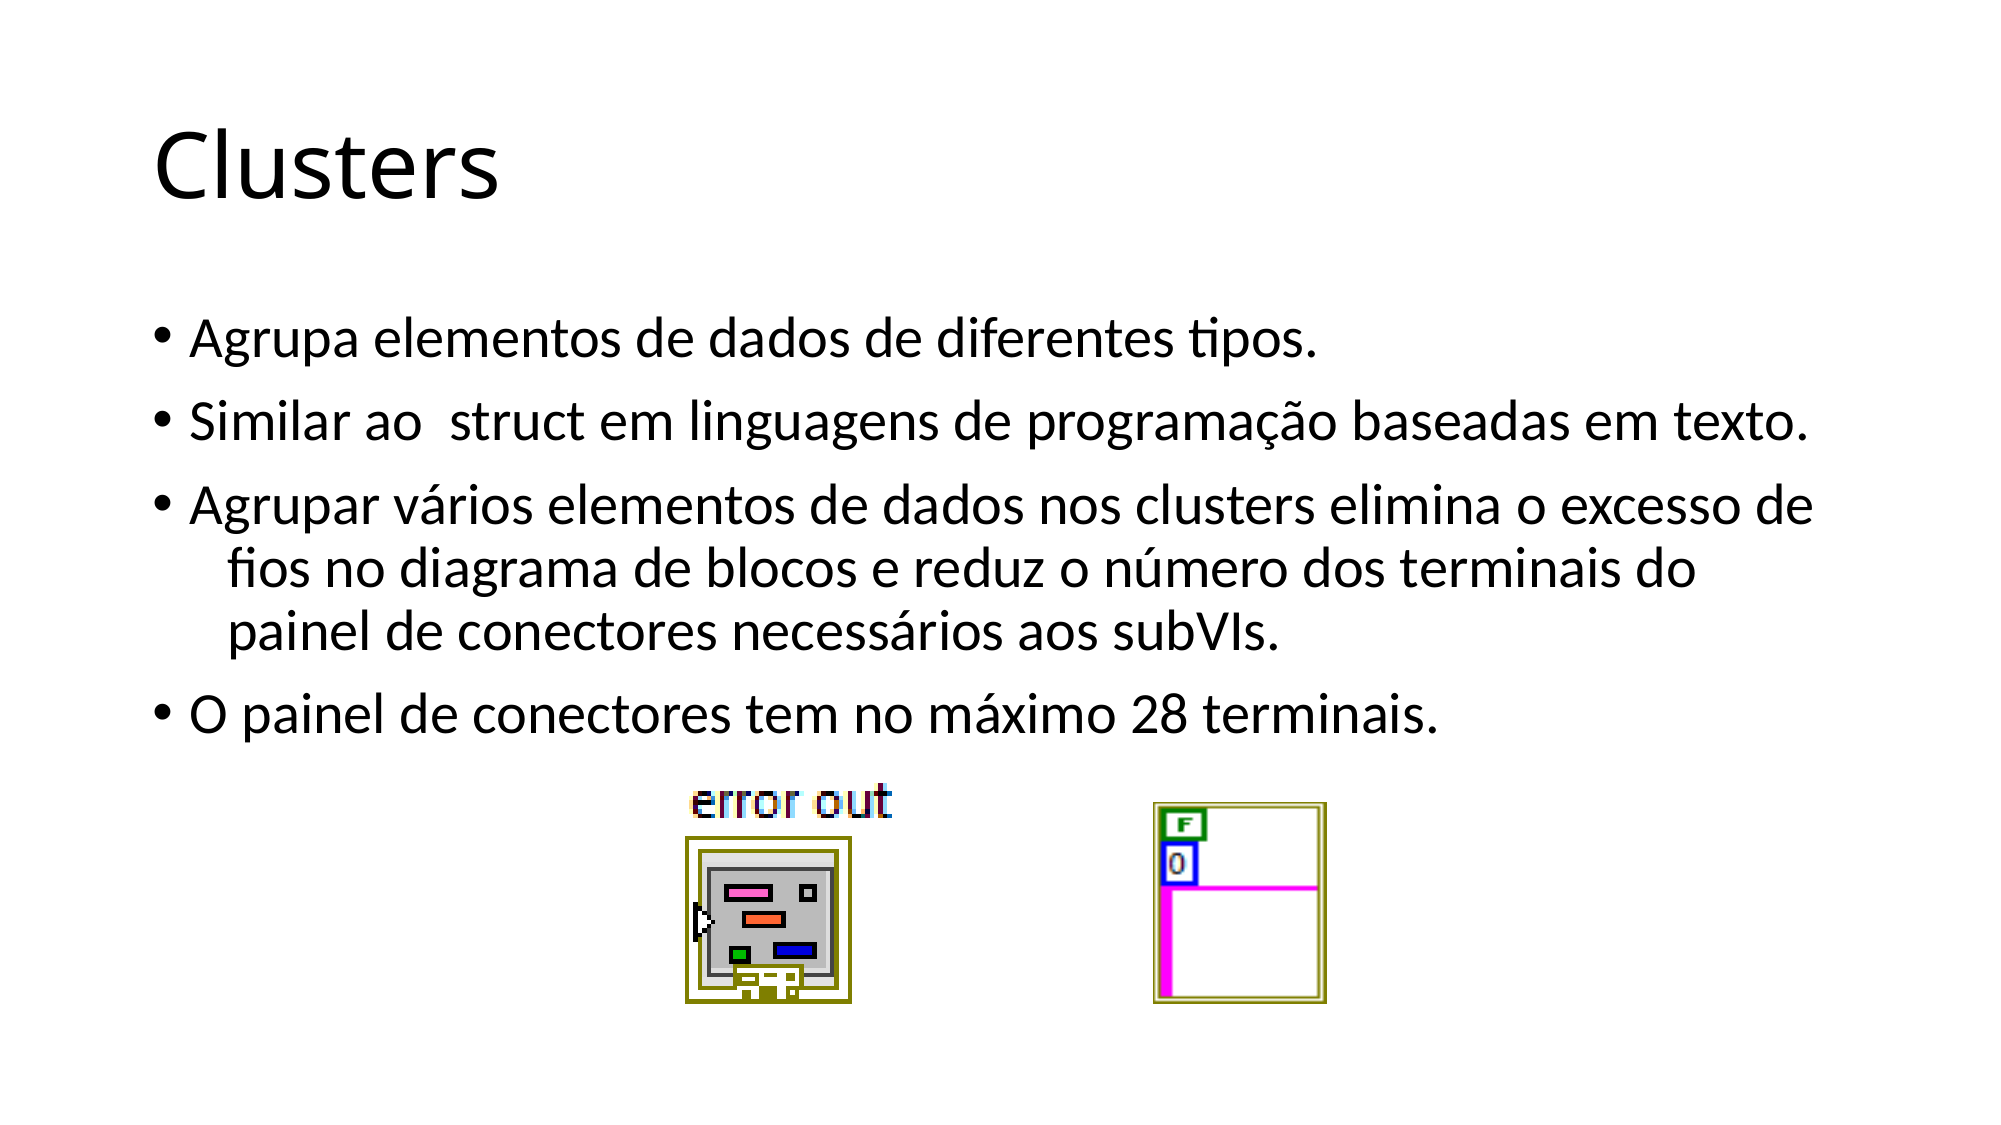

# Clusters
Agrupa elementos de dados de diferentes tipos.
Similar ao struct em linguagens de programação baseadas em texto.
Agrupar vários elementos de dados nos clusters elimina o excesso de fios no diagrama de blocos e reduz o número dos terminais do painel de conectores necessários aos subVIs.
O painel de conectores tem no máximo 28 terminais.